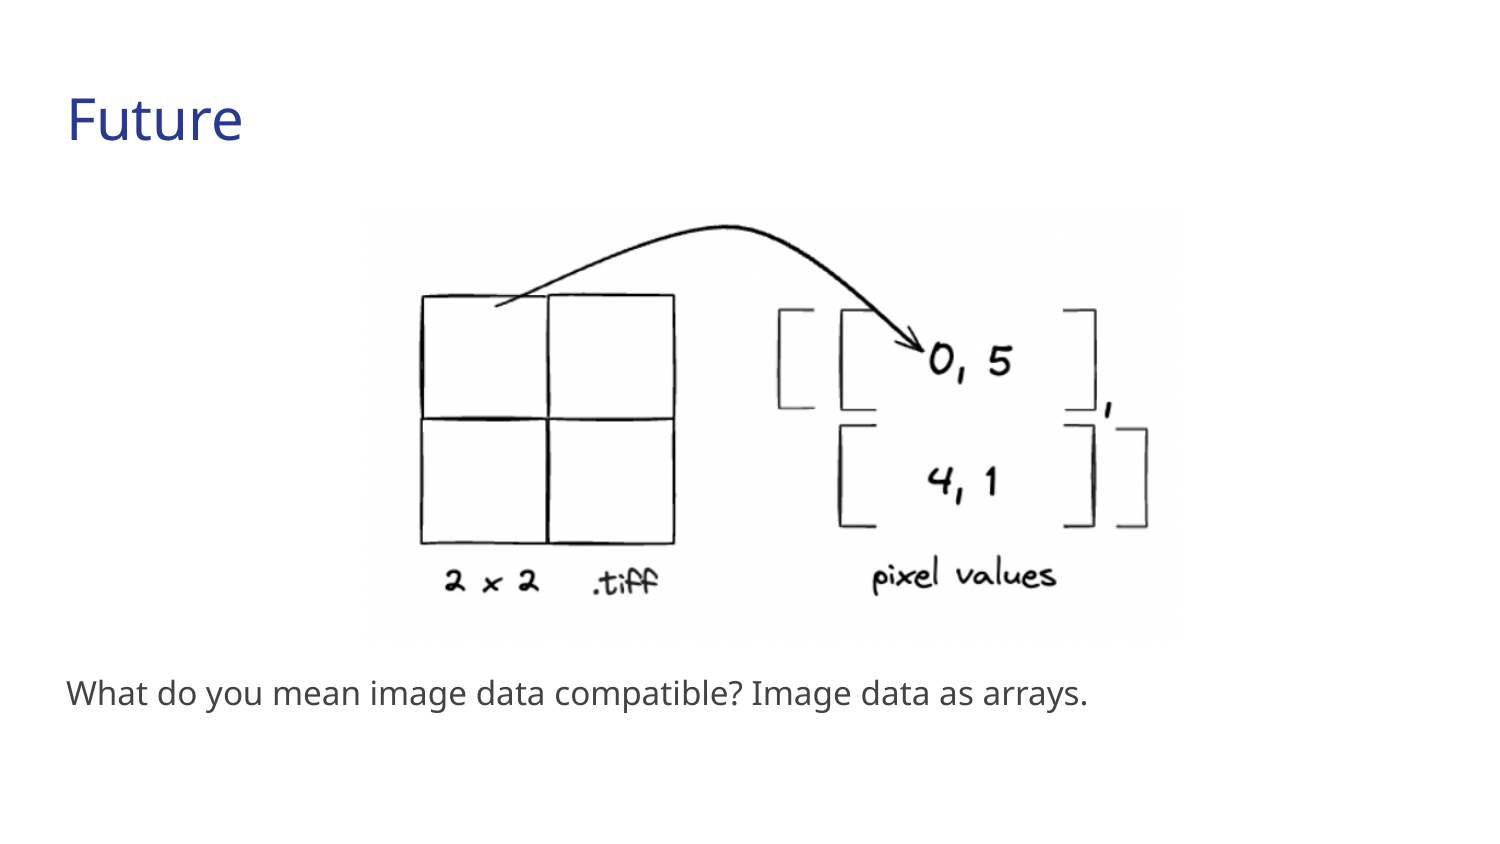

# Future
What do you mean image data compatible? Image data as arrays.